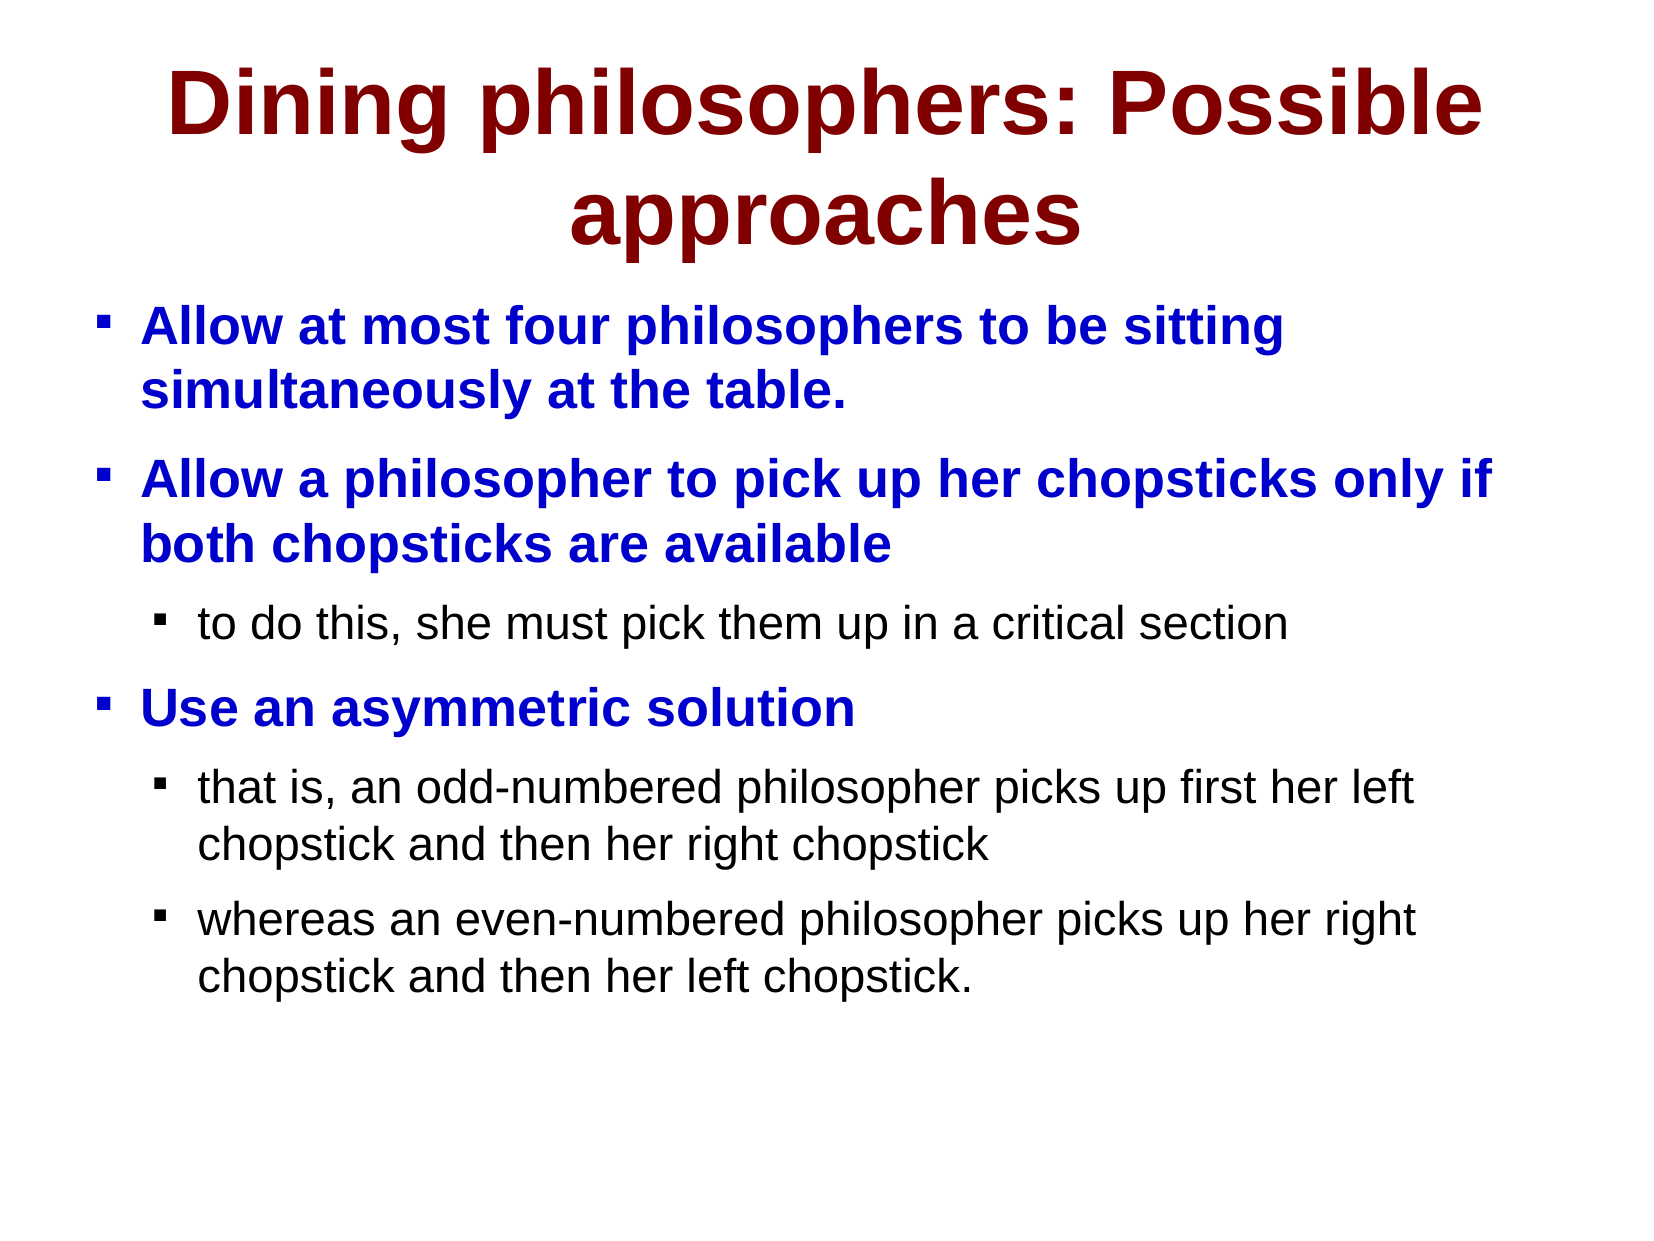

# Dining philosophers: Possible approaches
Allow at most four philosophers to be sitting simultaneously at the table.
Allow a philosopher to pick up her chopsticks only if both chopsticks are available
to do this, she must pick them up in a critical section
Use an asymmetric solution
that is, an odd-numbered philosopher picks up first her left chopstick and then her right chopstick
whereas an even-numbered philosopher picks up her right chopstick and then her left chopstick.